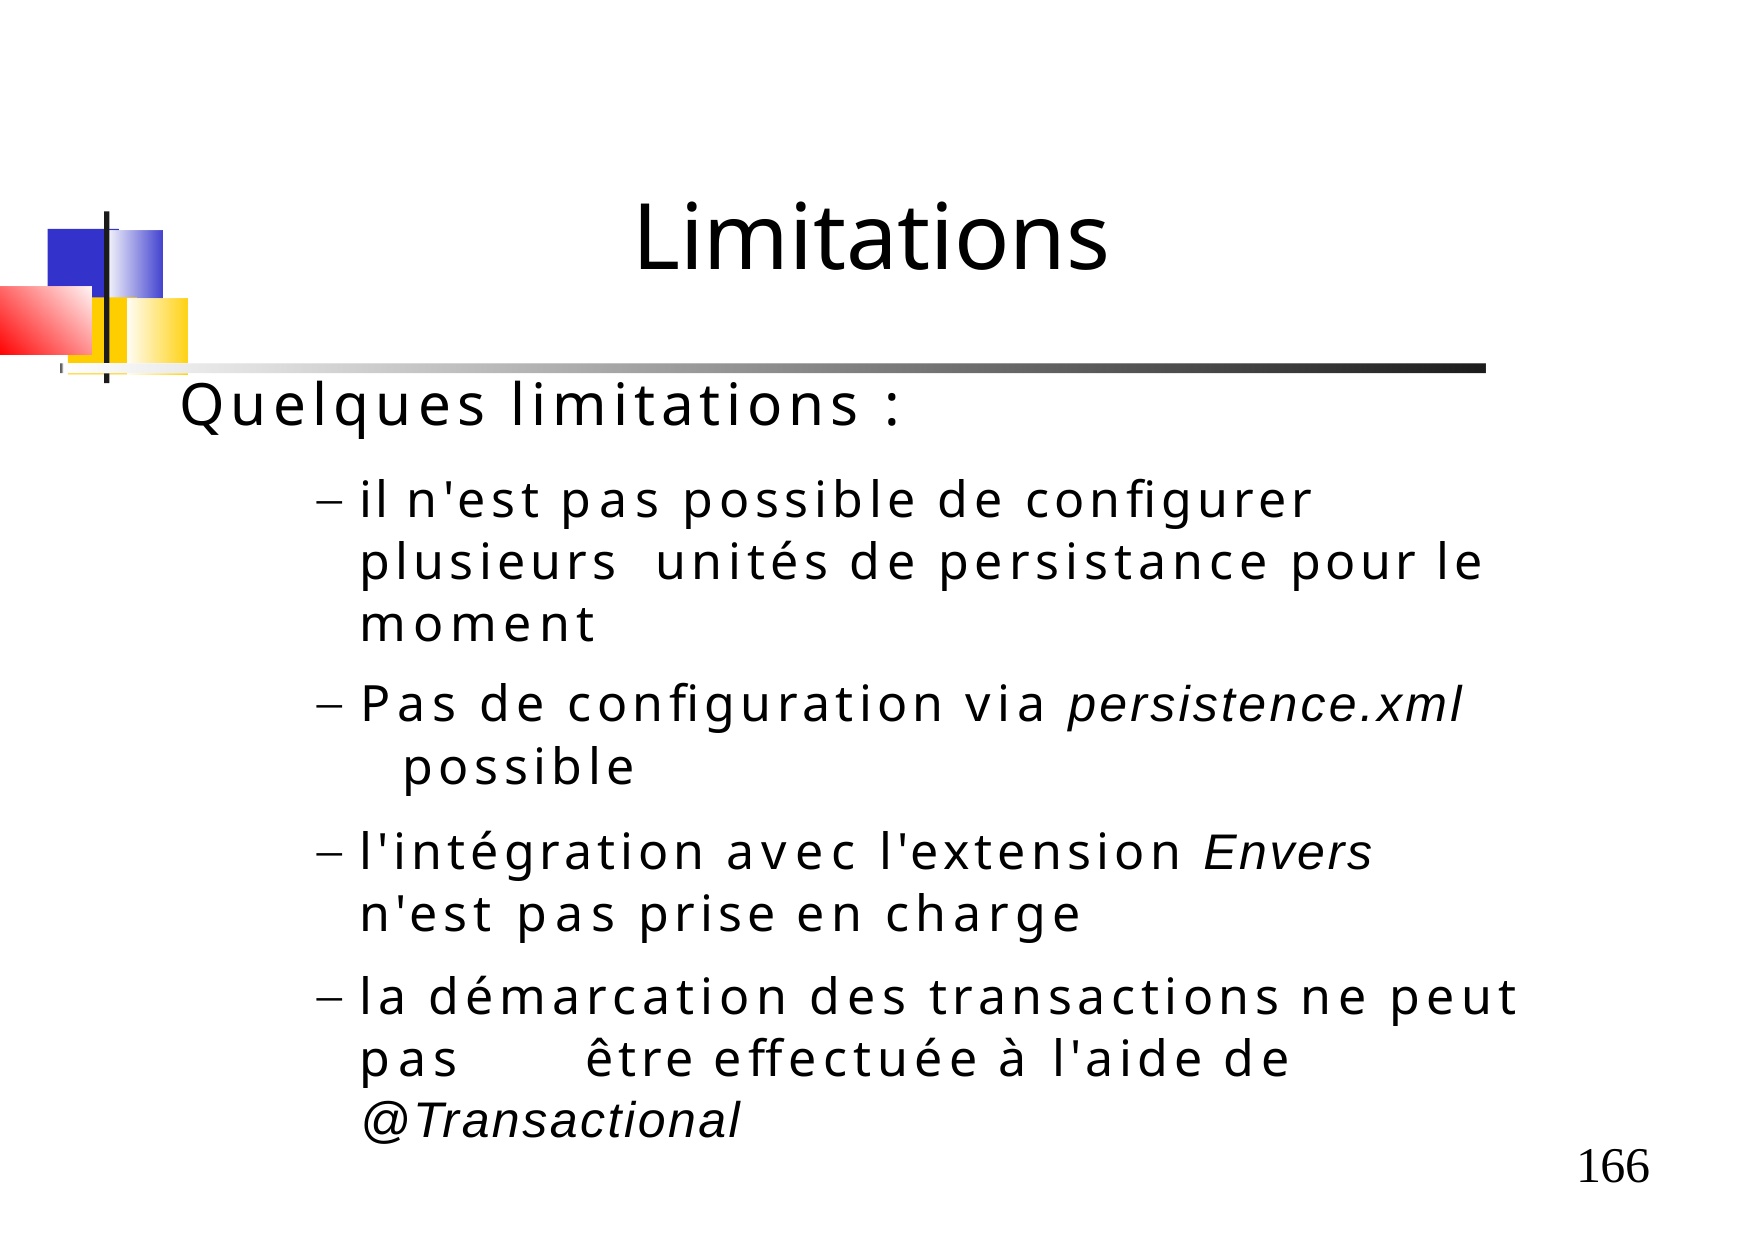

# Limitations
Quelques limitations :
il n'est pas possible de configurer plusieurs 	unités de persistance pour le moment
Pas de configuration via persistence.xml
possible
l'intégration avec l'extension Envers n'est pas prise en charge
la démarcation des transactions ne peut pas 	être effectuée à l'aide de @Transactional
166